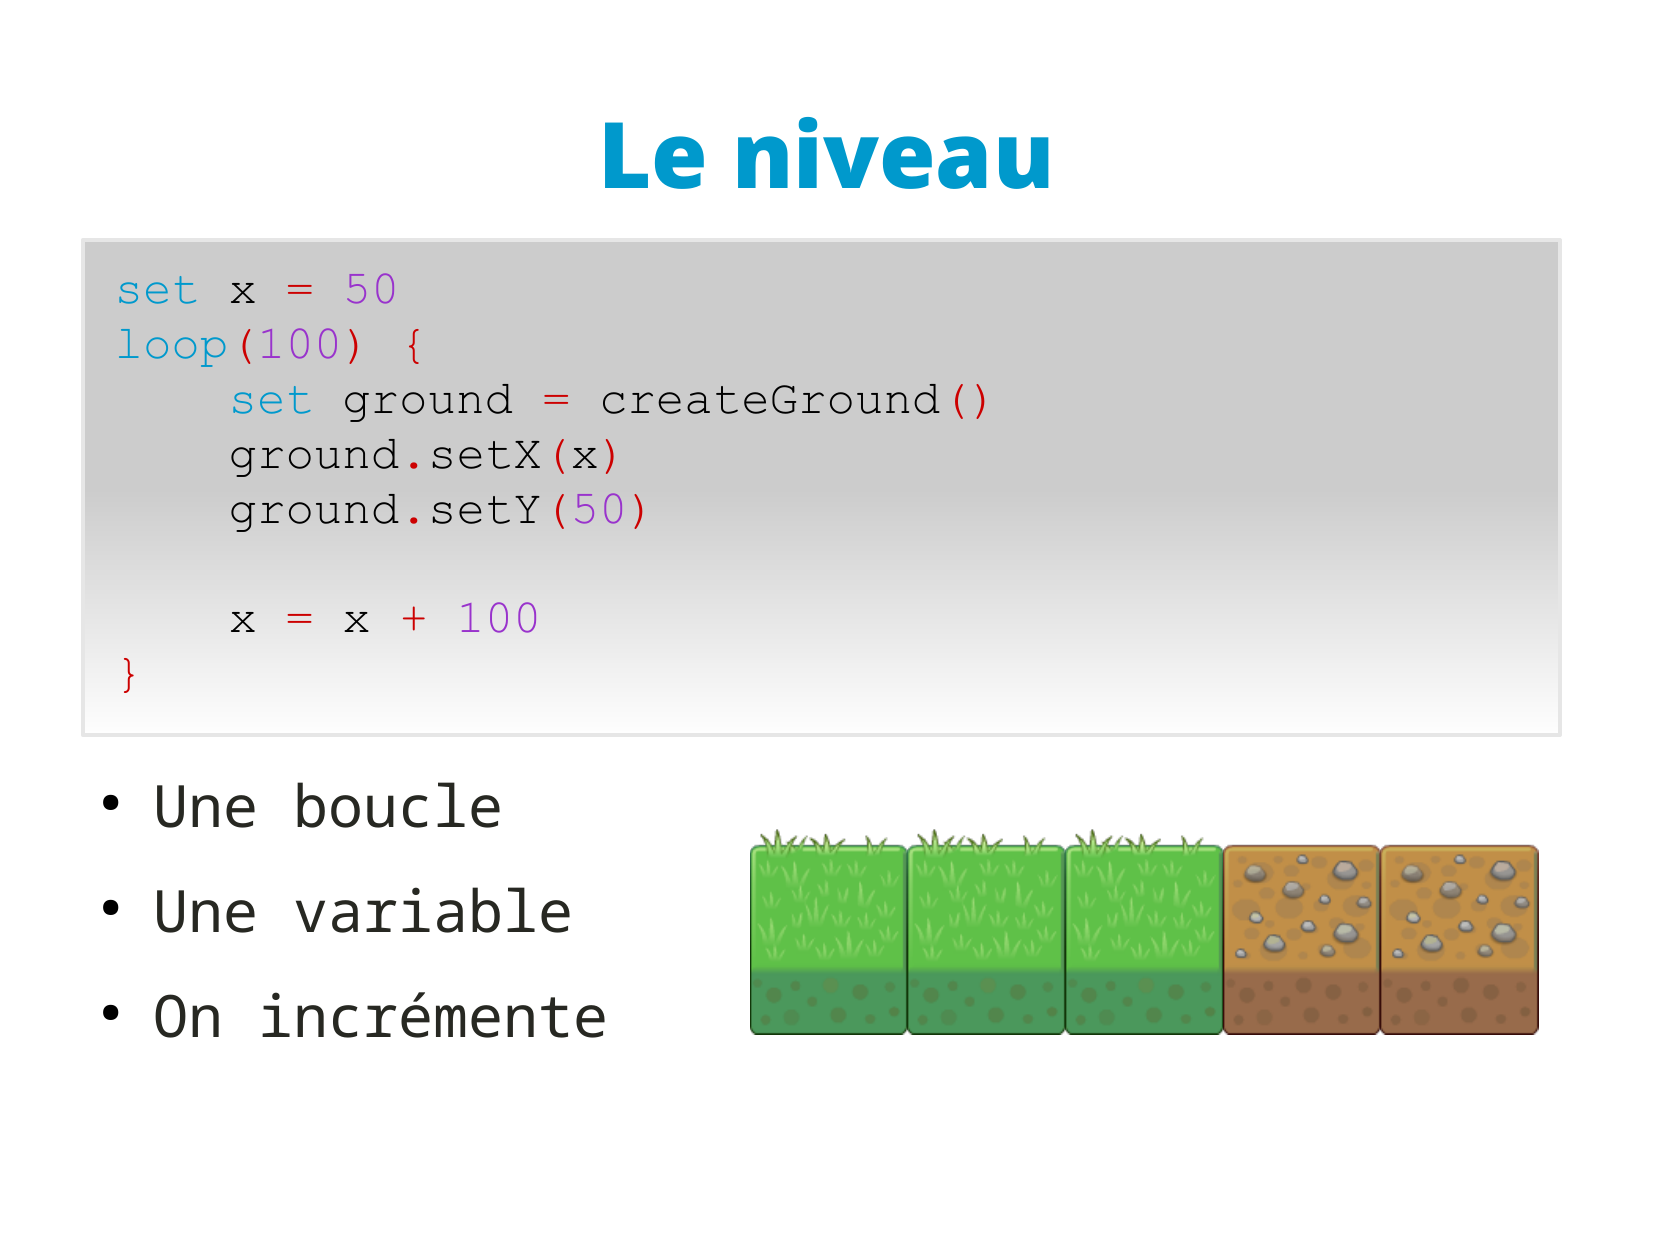

# Le niveau
set x = 50
loop(100) {
 set ground = createGround()
 ground.setX(x)
 ground.setY(50)
 x = x + 100
}
Une boucle
Une variable
On incrémente